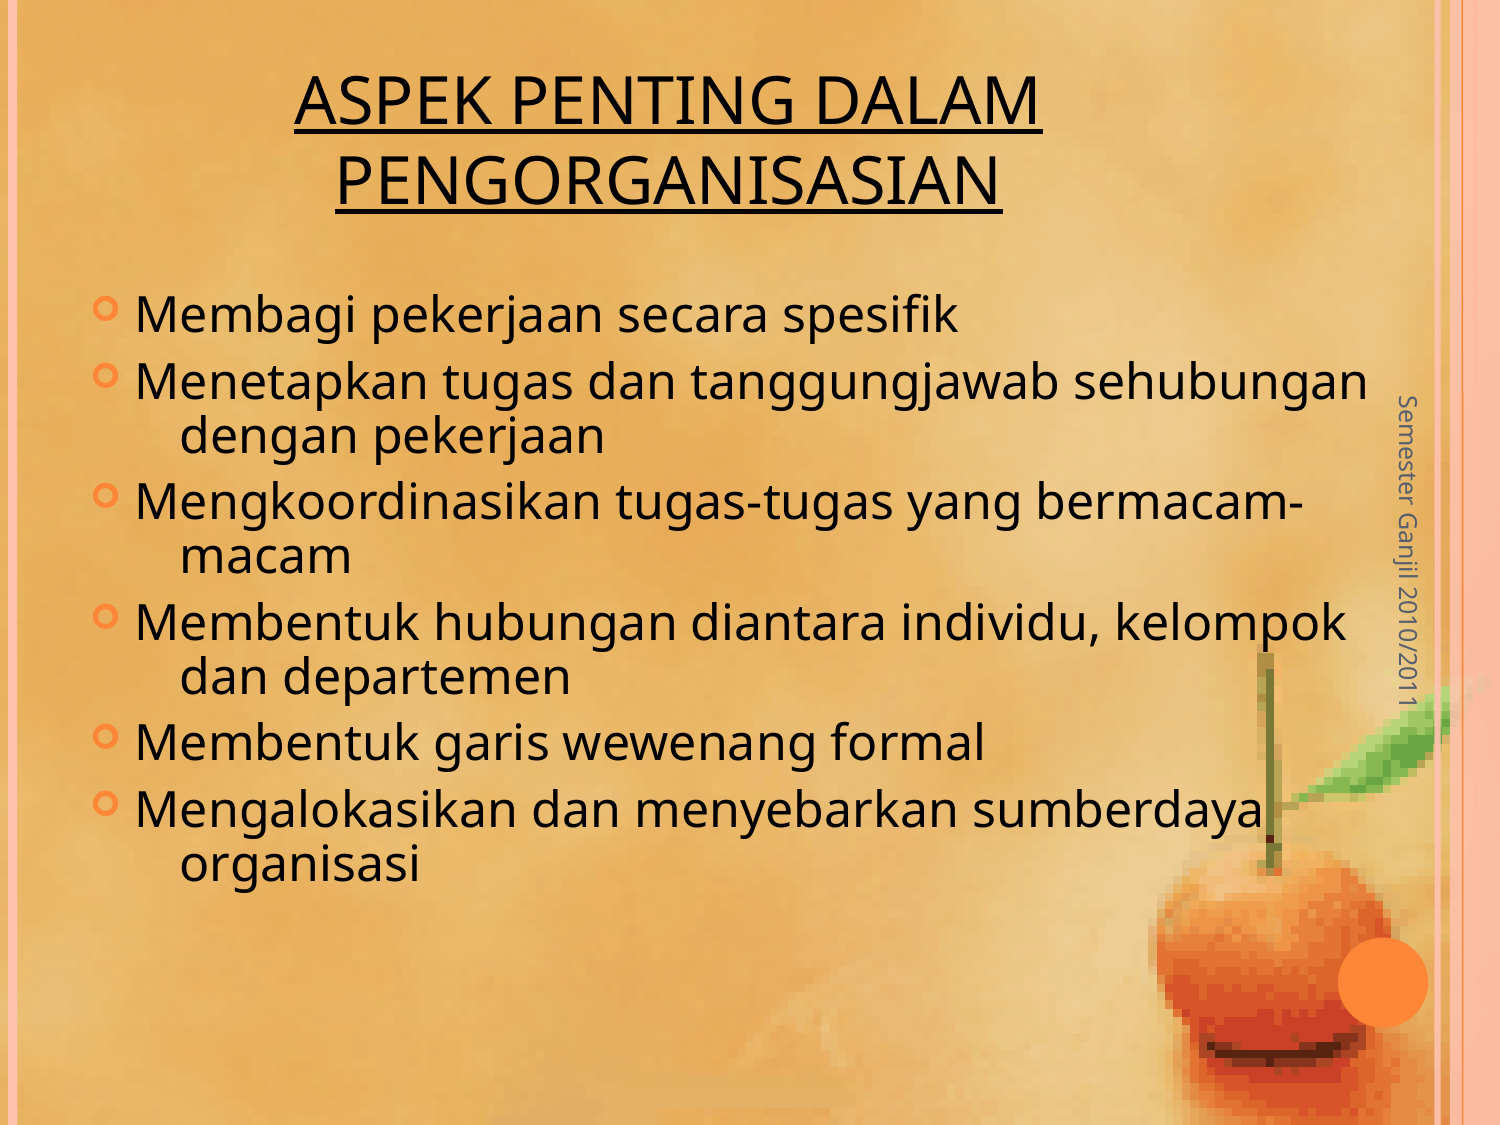

# Aspek Penting Dalam Pengorganisasian
Membagi pekerjaan secara spesifik
Menetapkan tugas dan tanggungjawab sehubungan dengan pekerjaan
Mengkoordinasikan tugas-tugas yang bermacam-macam
Membentuk hubungan diantara individu, kelompok dan departemen
Membentuk garis wewenang formal
Mengalokasikan dan menyebarkan sumberdaya organisasi
Semester Ganjil 2010/2011